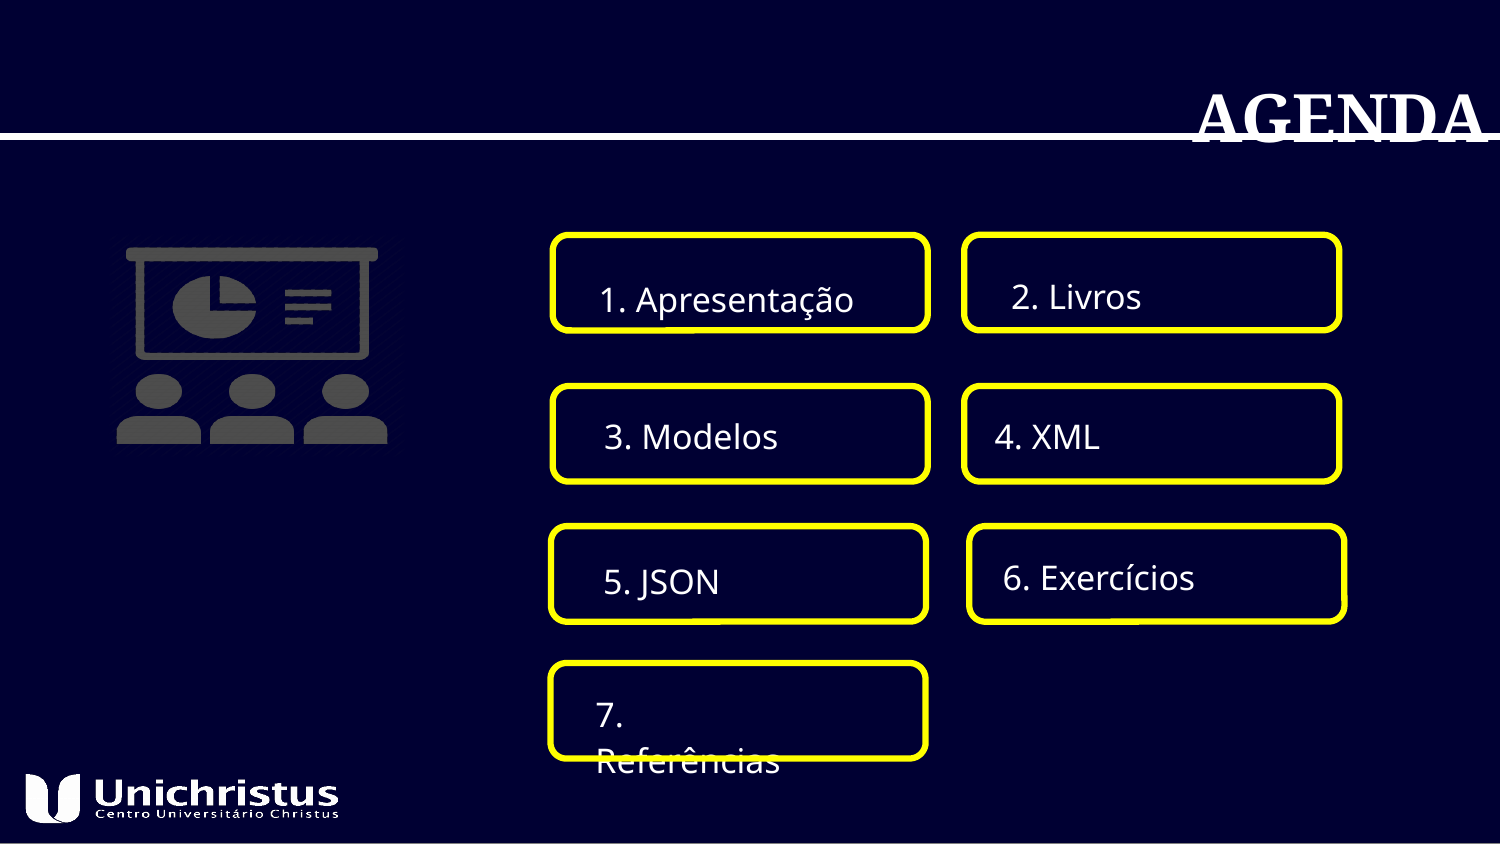

AGENDA
2. Livros
1. Apresentação
3. Modelos
4. XML
6. Exercícios
5. JSON
7. Referências